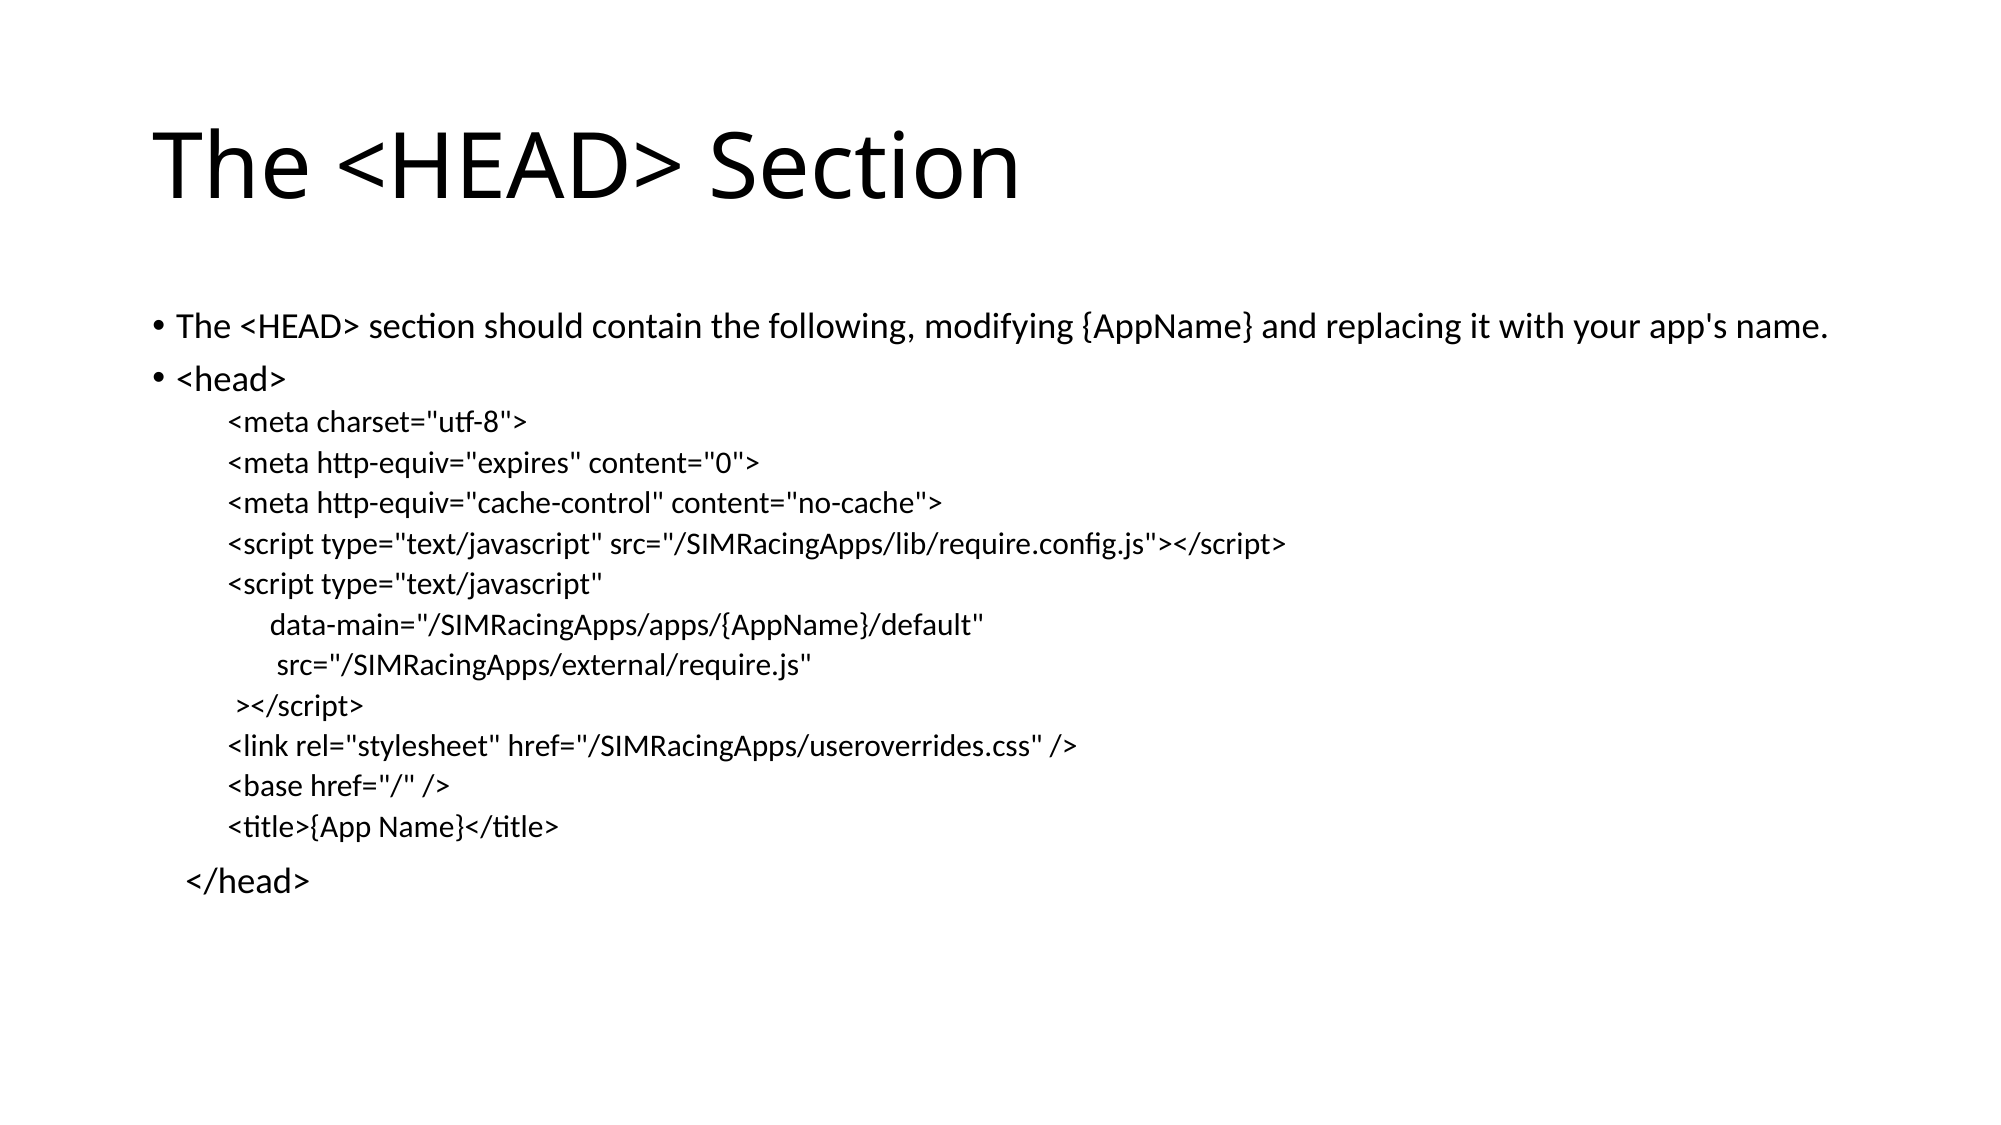

# The <HEAD> Section
The <HEAD> section should contain the following, modifying {AppName} and replacing it with your app's name.
<head>
 <meta charset="utf-8">
 <meta http-equiv="expires" content="0">
 <meta http-equiv="cache-control" content="no-cache">
 <script type="text/javascript" src="/SIMRacingApps/lib/require.config.js"></script>
 <script type="text/javascript"
 data-main="/SIMRacingApps/apps/{AppName}/default"
 src="/SIMRacingApps/external/require.js"
 ></script>
 <link rel="stylesheet" href="/SIMRacingApps/useroverrides.css" />
 <base href="/" />
 <title>{App Name}</title>
 </head>